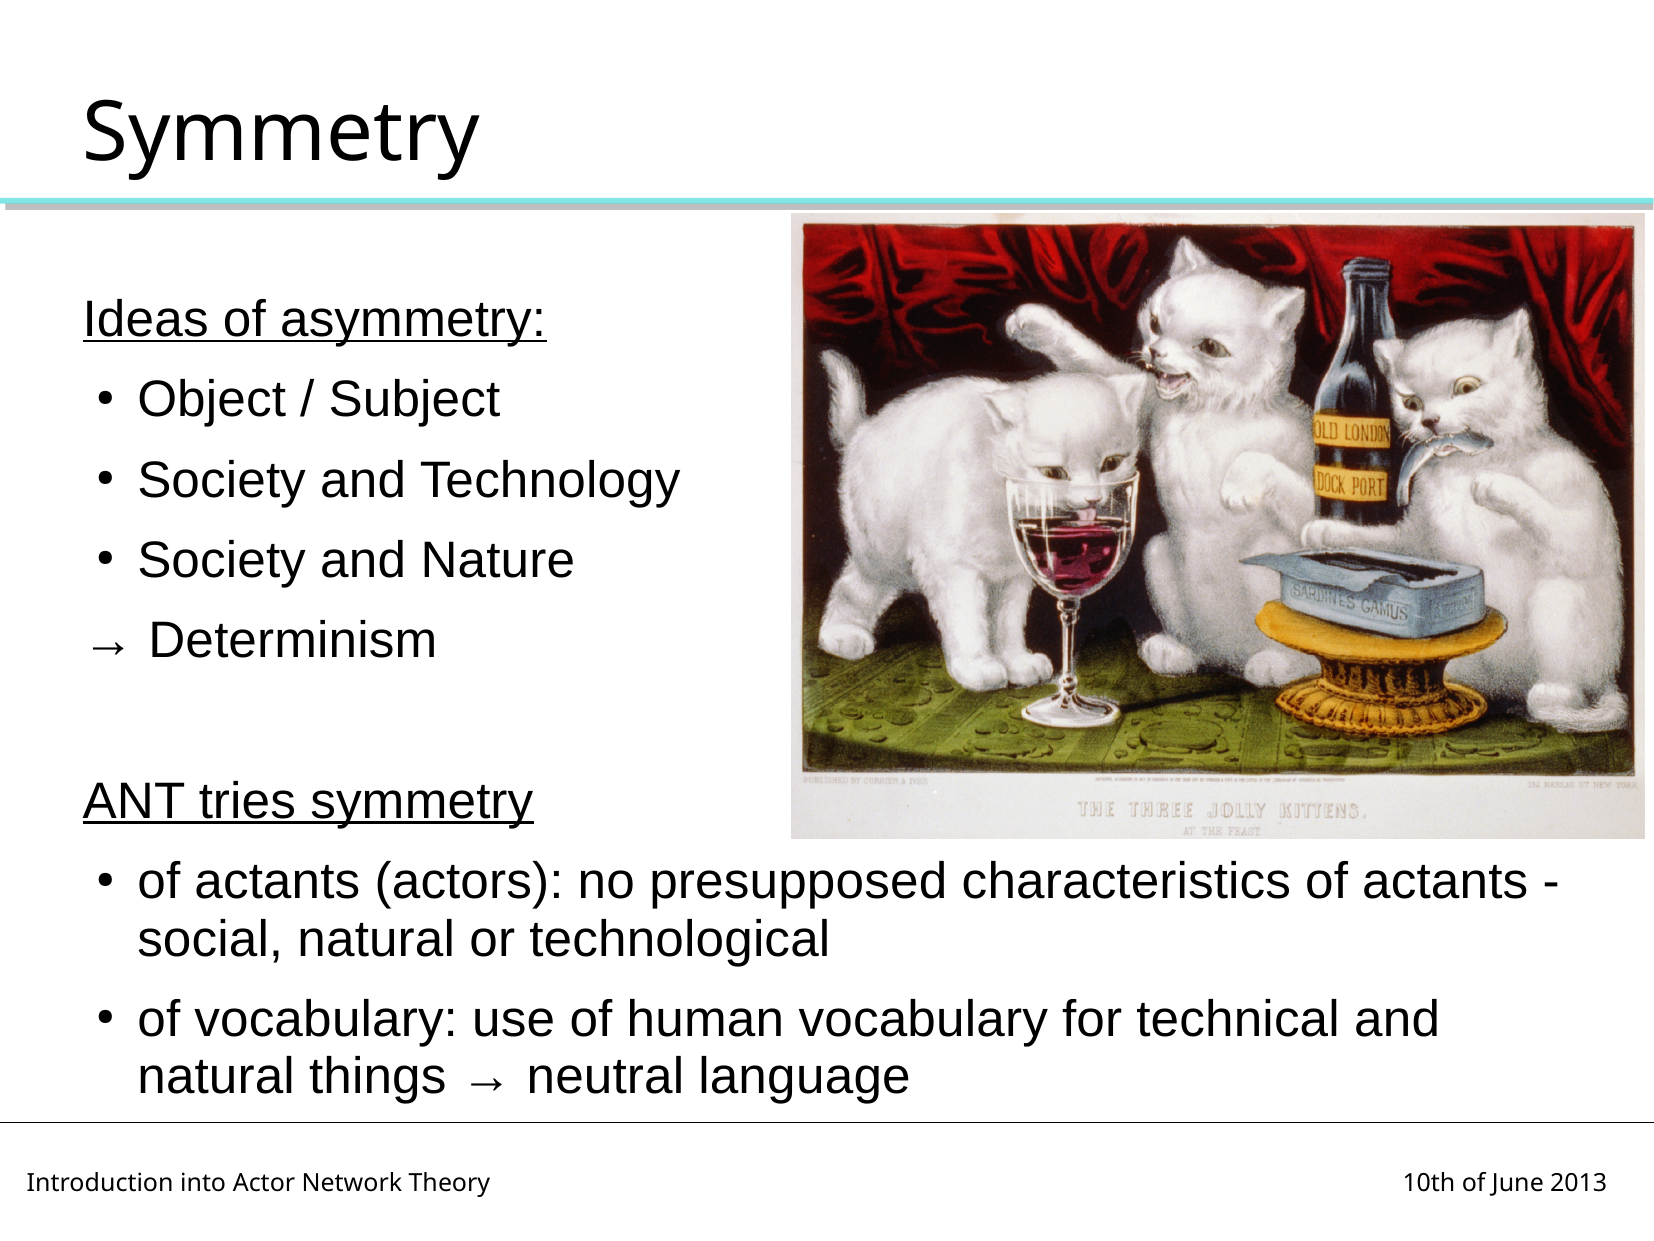

# Symmetry
Ideas of asymmetry:
Object / Subject
Society and Technology
Society and Nature
→ Determinism
ANT tries symmetry
of actants (actors): no presupposed characteristics of actants - social, natural or technological
of vocabulary: use of human vocabulary for technical and natural things → neutral language
Introduction into Actor Network Theory
10th of June 2013